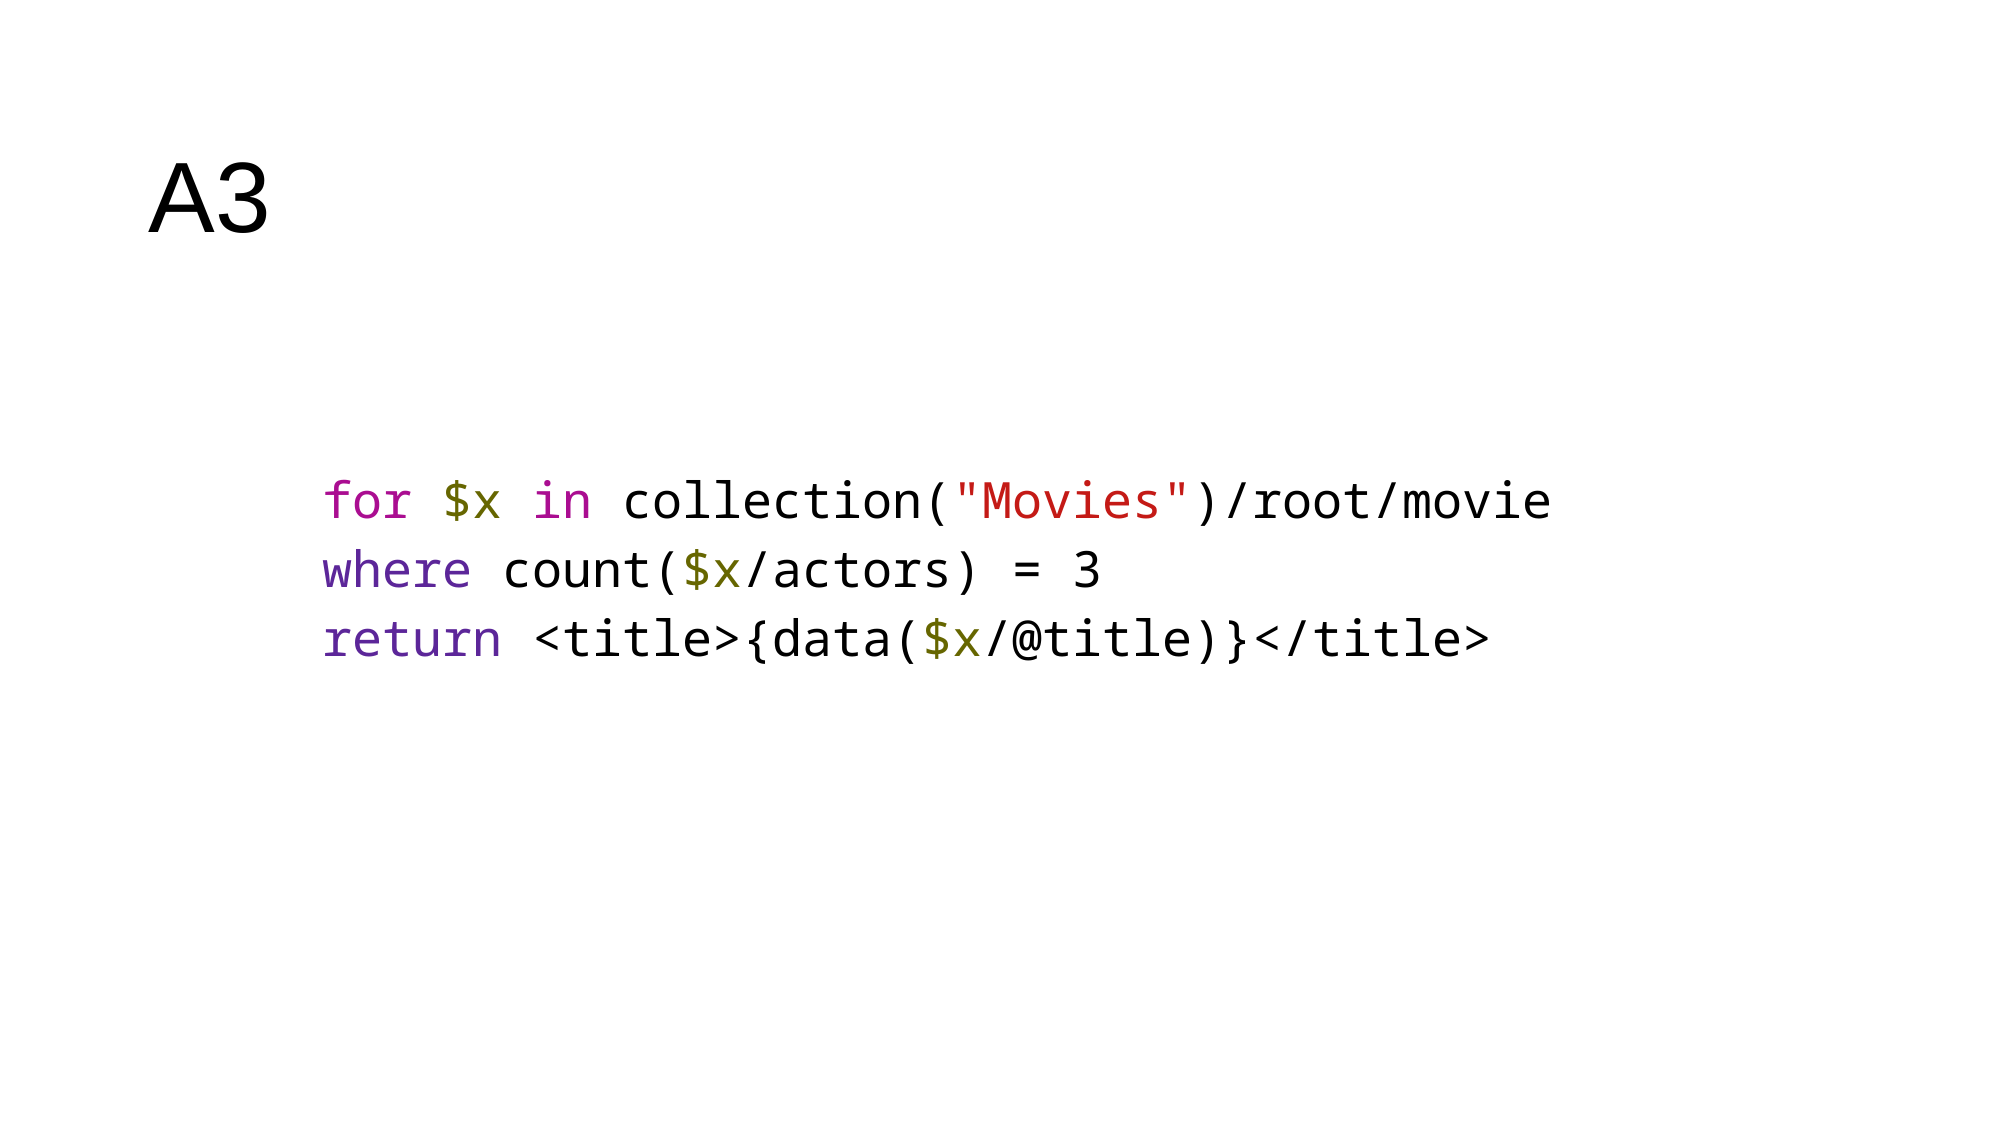

A3
for $x in collection("Movies")/root/movie
where count($x/actors) = 3
return <title>{data($x/@title)}</title>